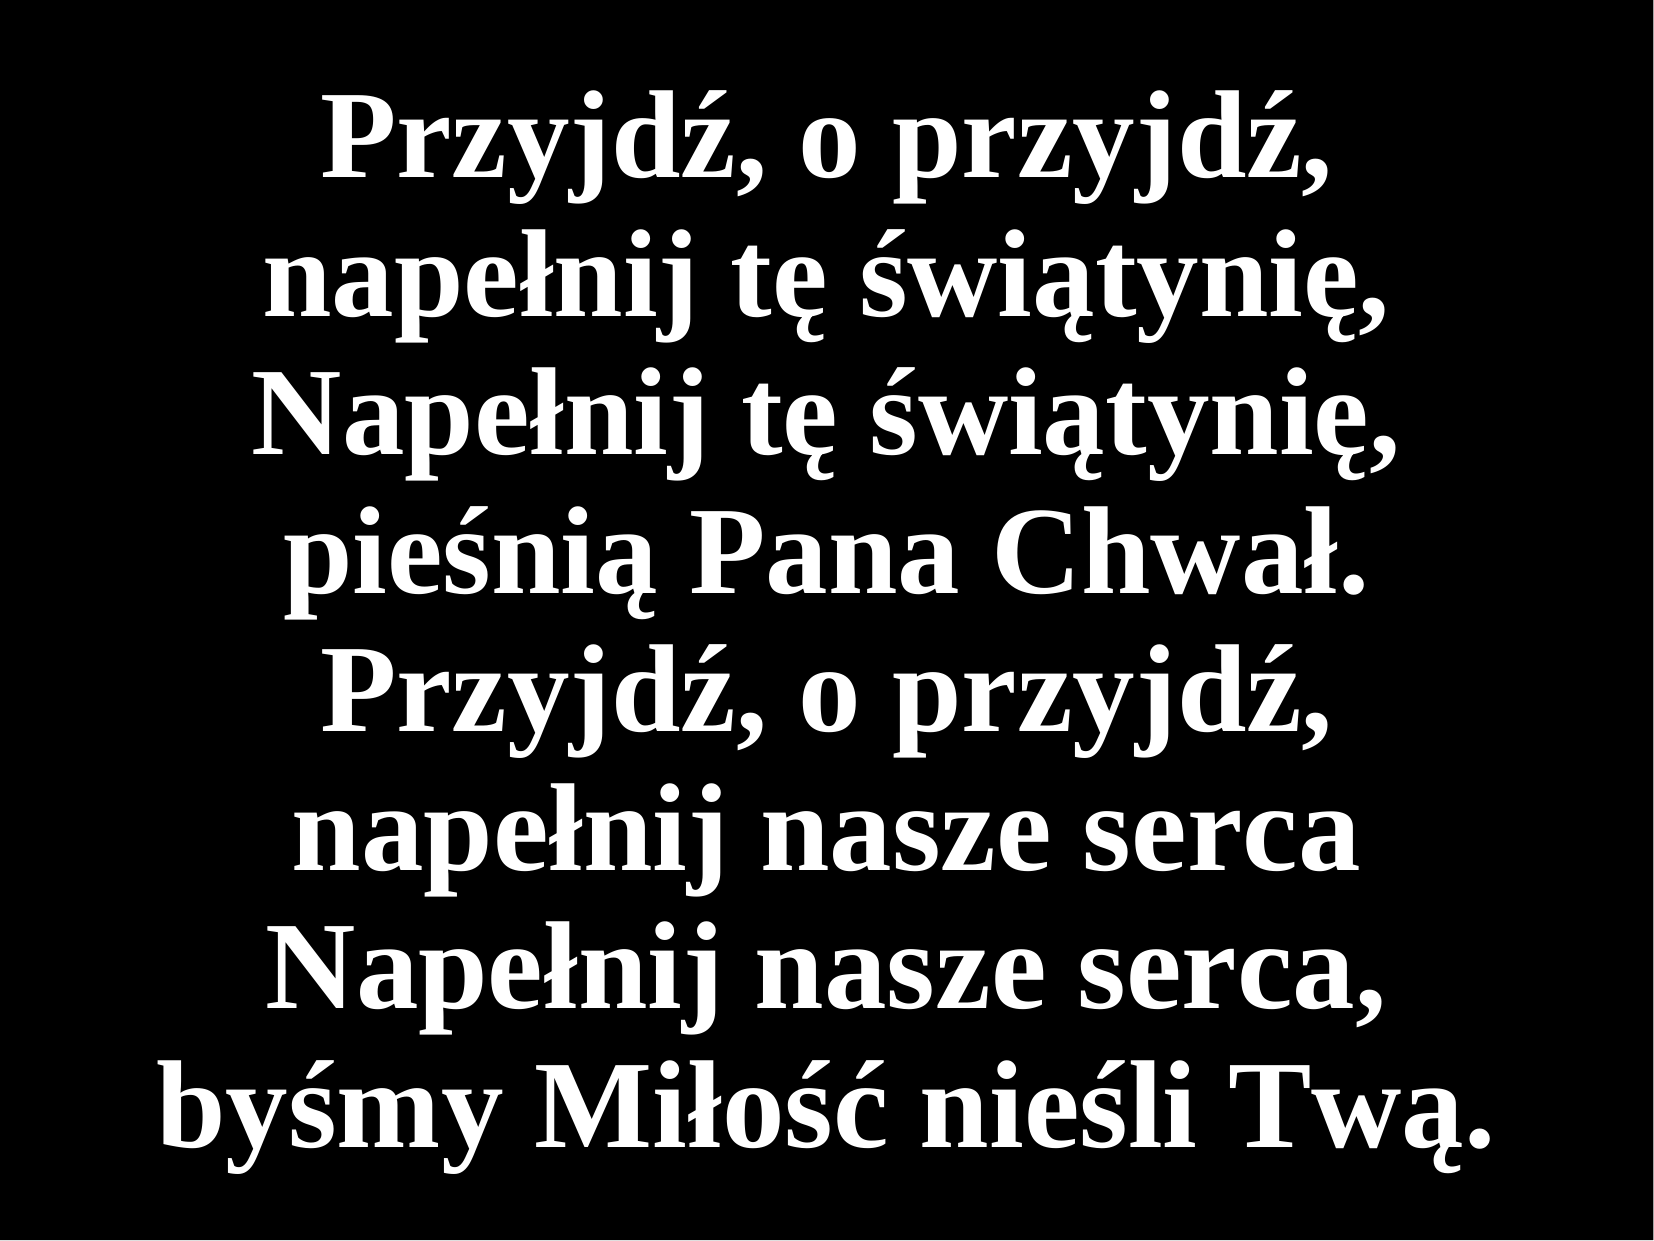

# Przyjdź, o przyjdź, napełnij tę świątynię, Napełnij tę świątynię, pieśnią Pana Chwał. Przyjdź, o przyjdź, napełnij nasze serca Napełnij nasze serca, byśmy Miłość nieśli Twą.